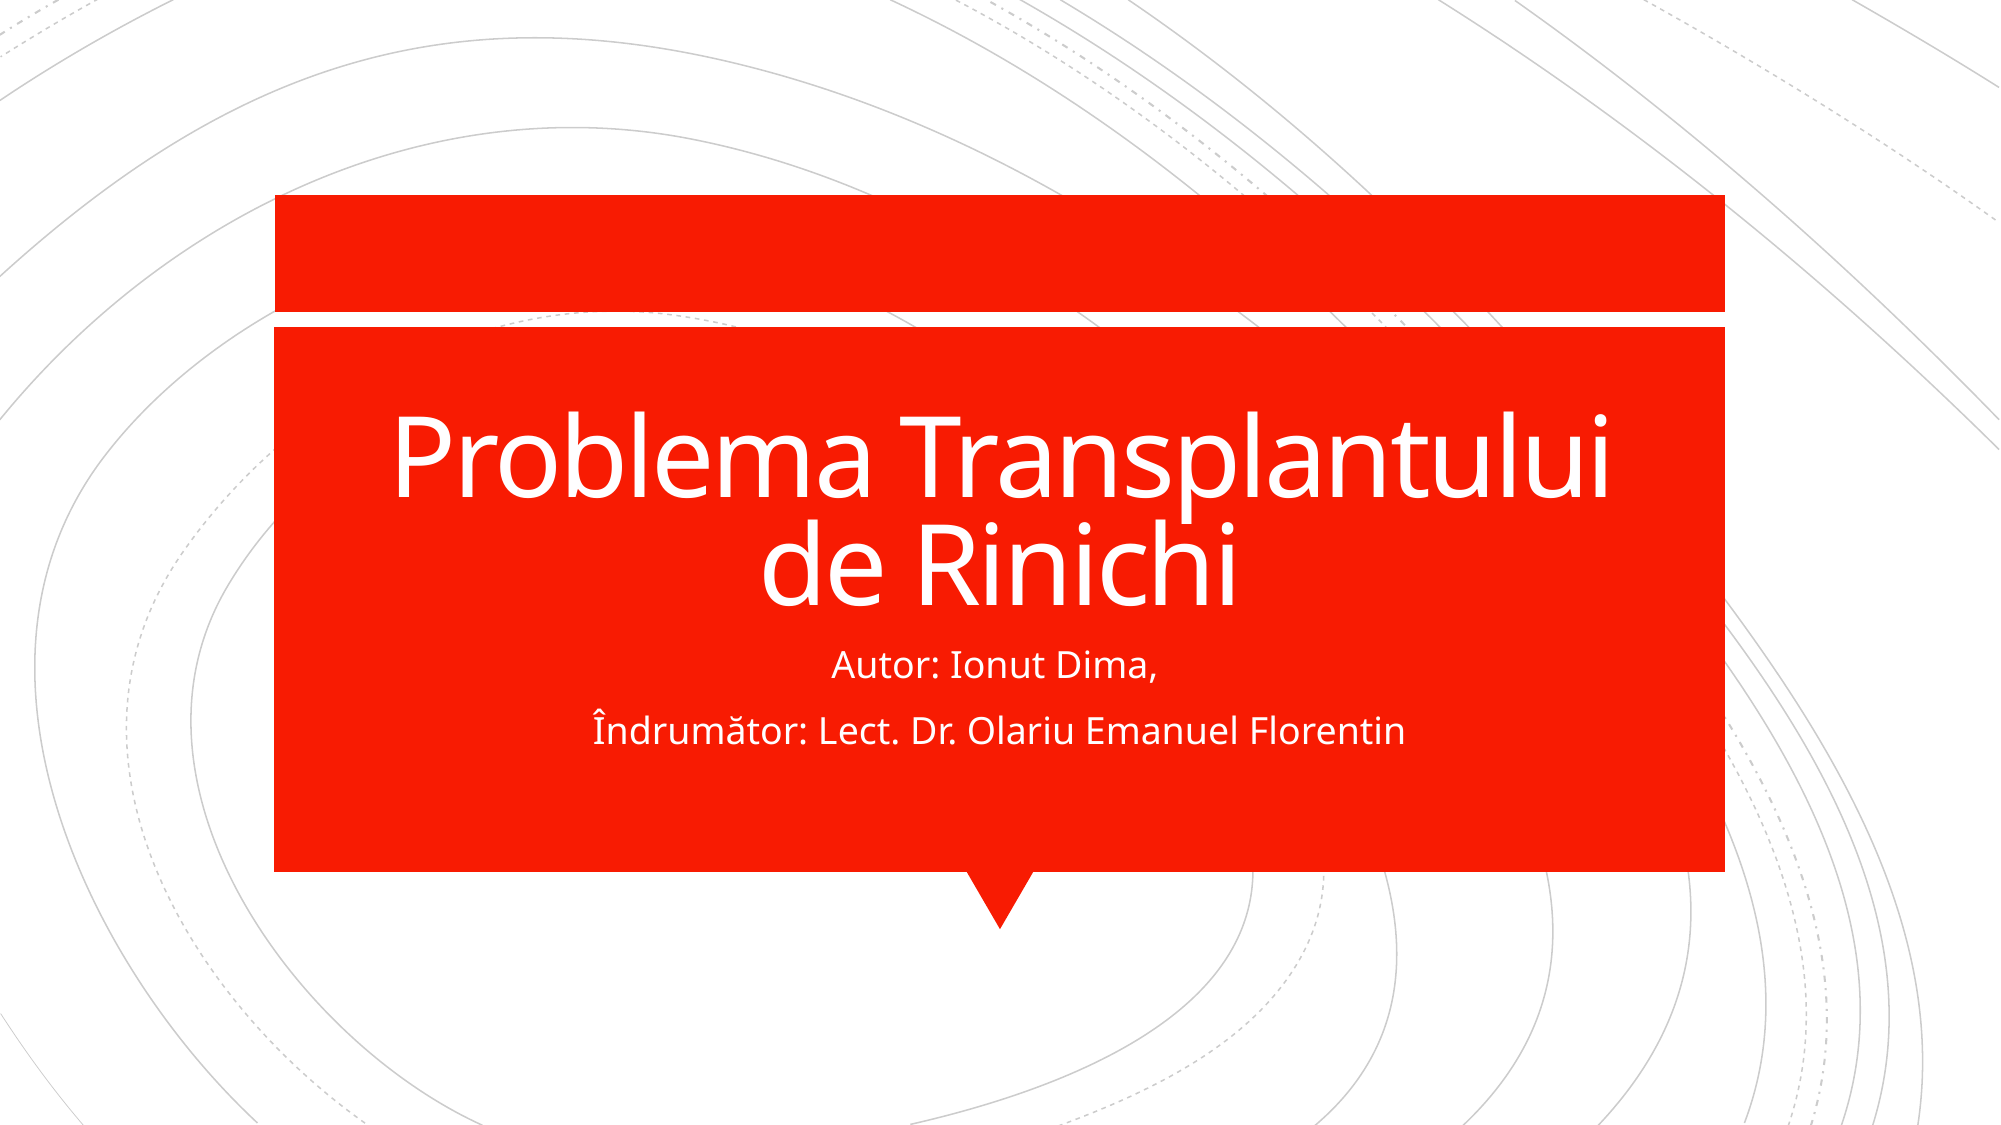

# Problema Transplantului de Rinichi
Autor: Ionut Dima,
Îndrumător: Lect. Dr. Olariu Emanuel Florentin